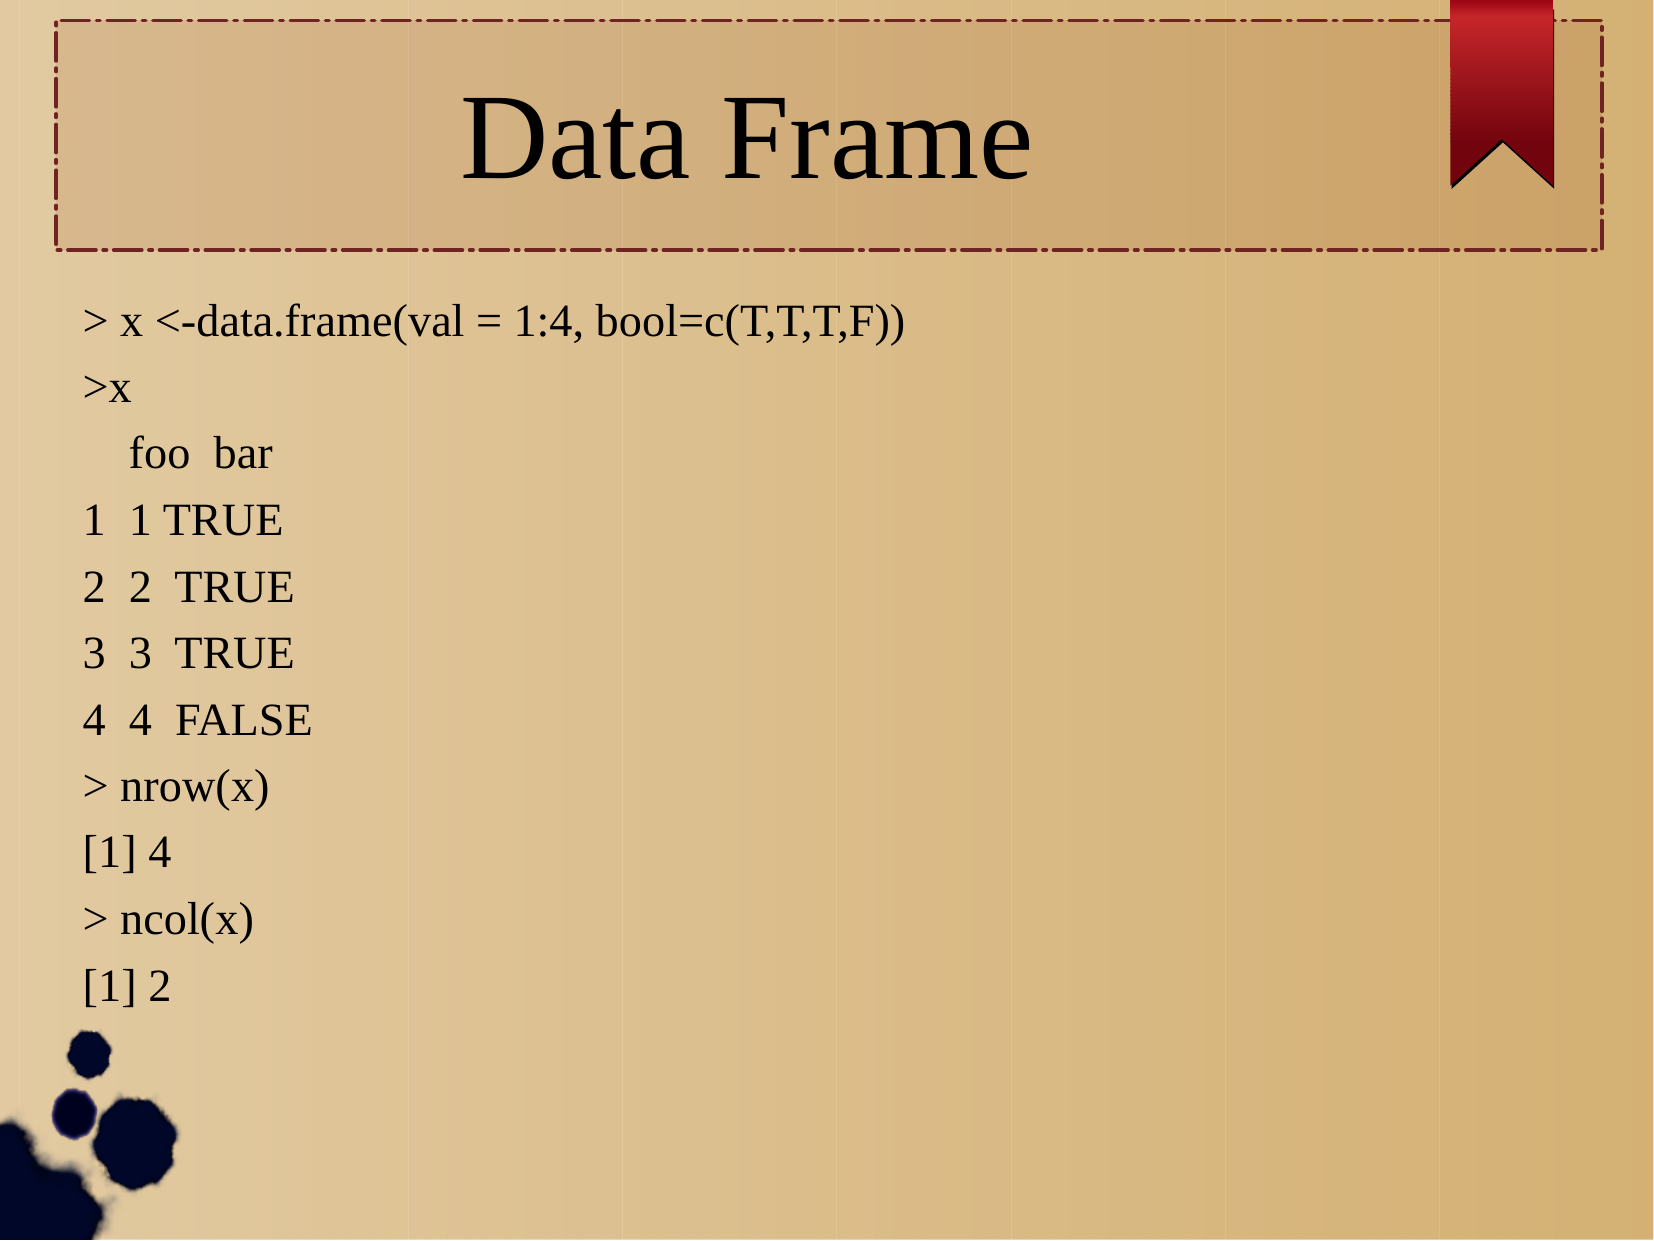

# Data Frame
> x <-data.frame(val = 1:4, bool=c(T,T,T,F))
>x
 foo bar
1 1 TRUE
2 2 TRUE
3 3 TRUE
4 4 FALSE
> nrow(x)
[1] 4
> ncol(x)
[1] 2